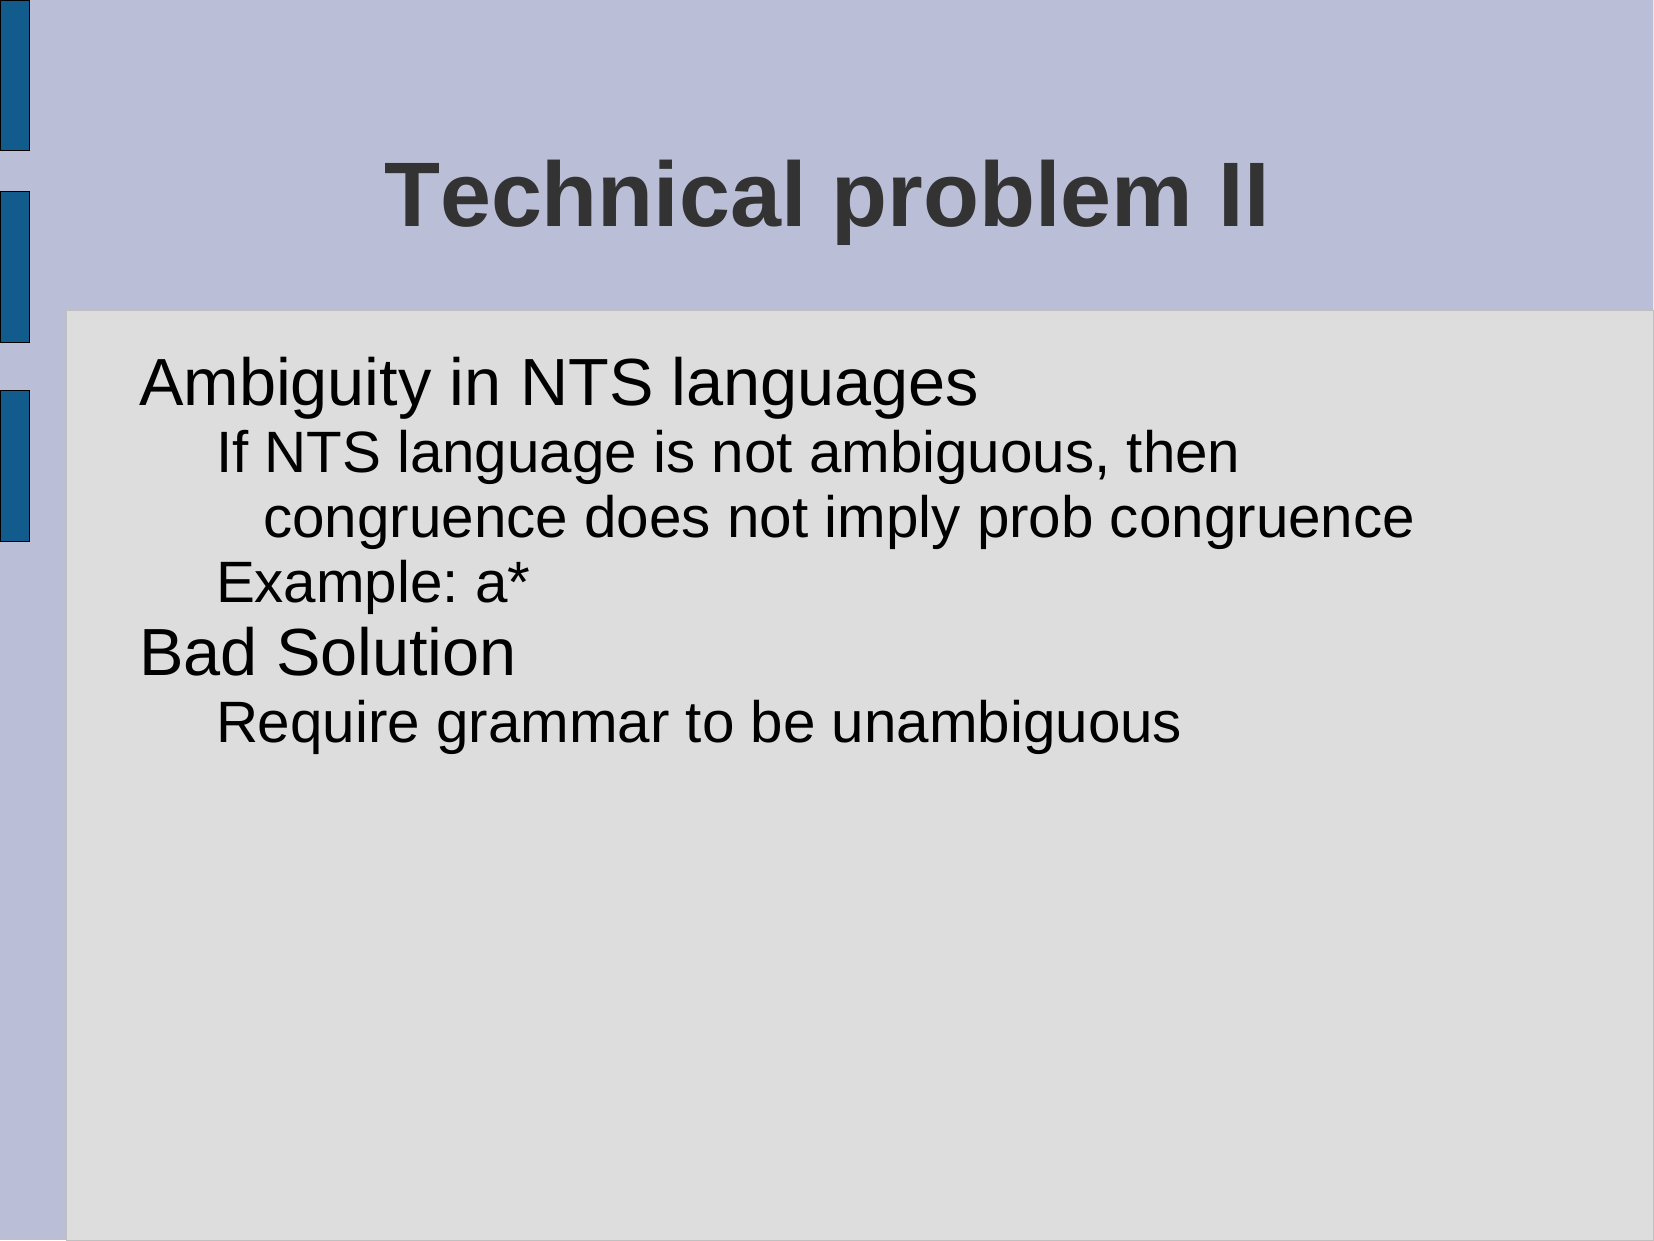

# Technical problem II
Ambiguity in NTS languages
If NTS language is not ambiguous, then congruence does not imply prob congruence
Example: a*
Bad Solution
Require grammar to be unambiguous